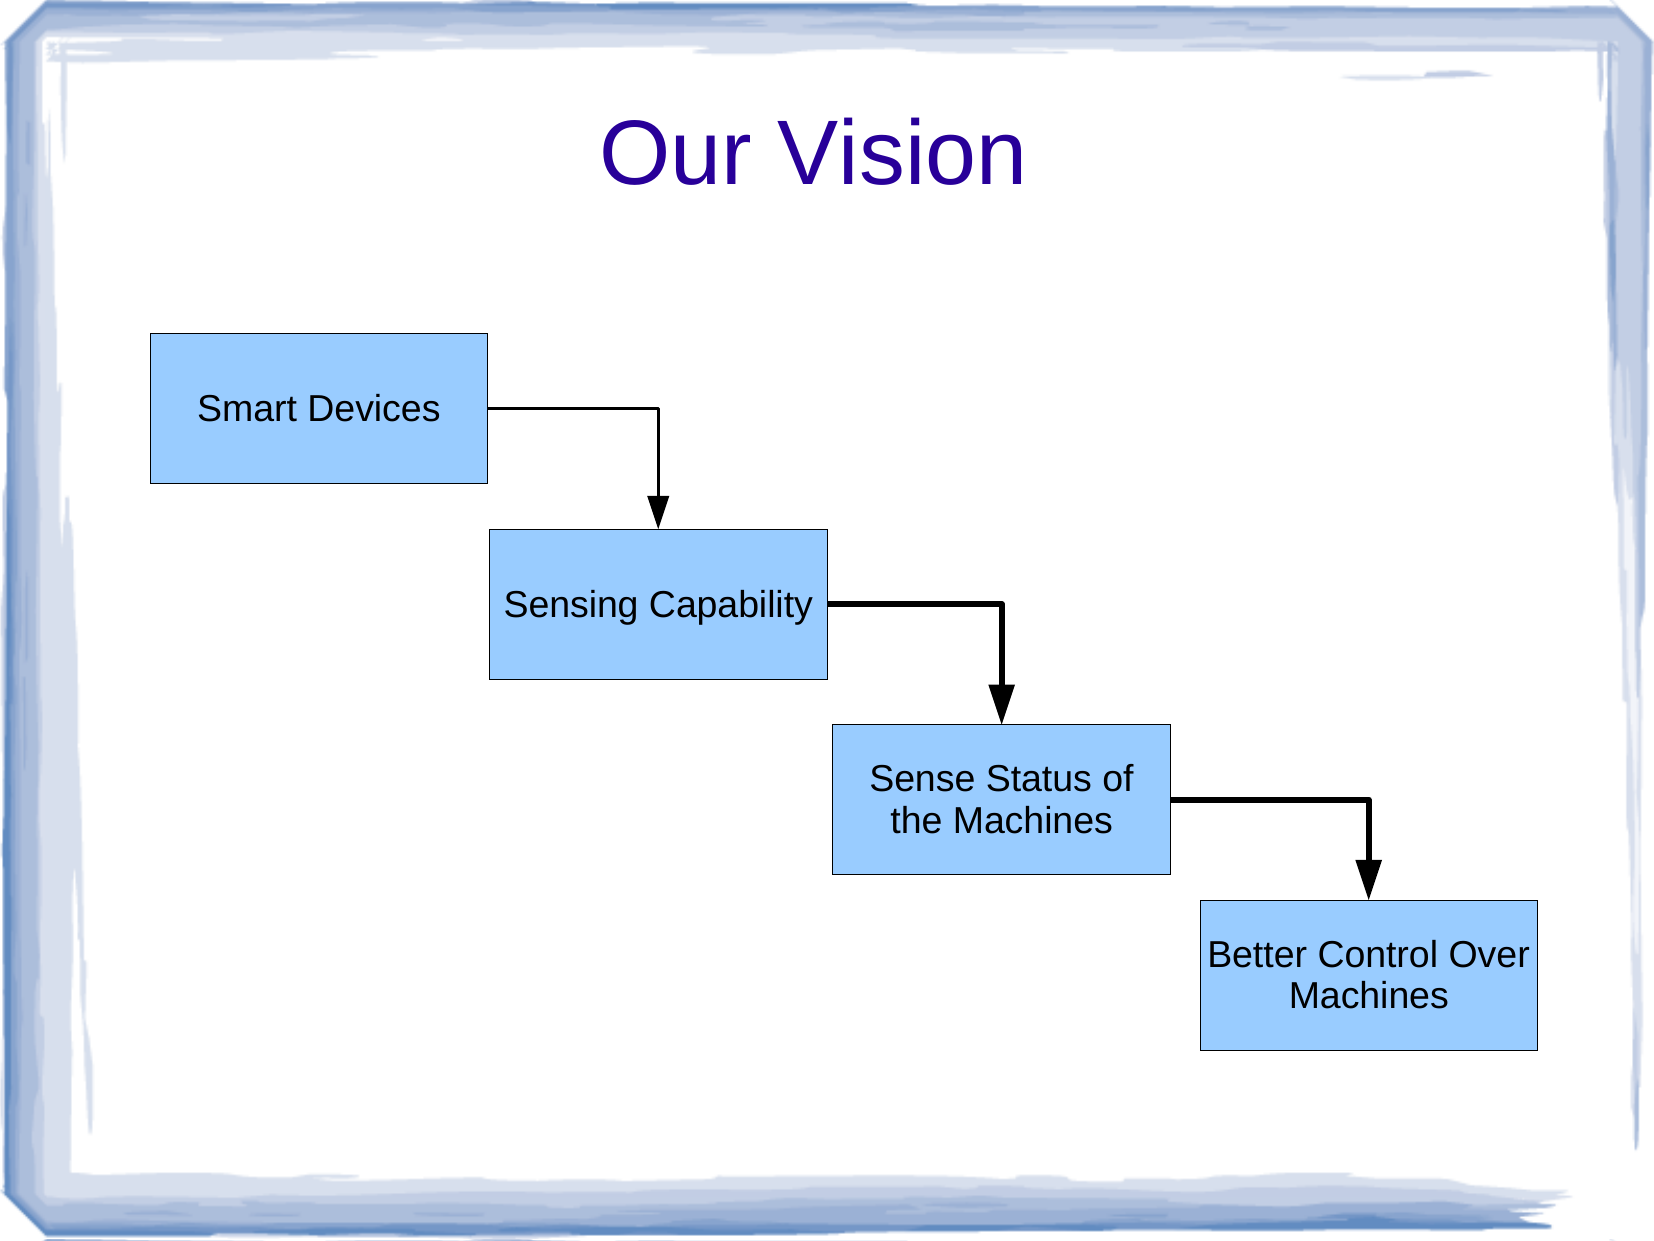

# Our Vision
Smart Devices
Sensing Capability
Sense Status of
the Machines
Better Control Over
Machines